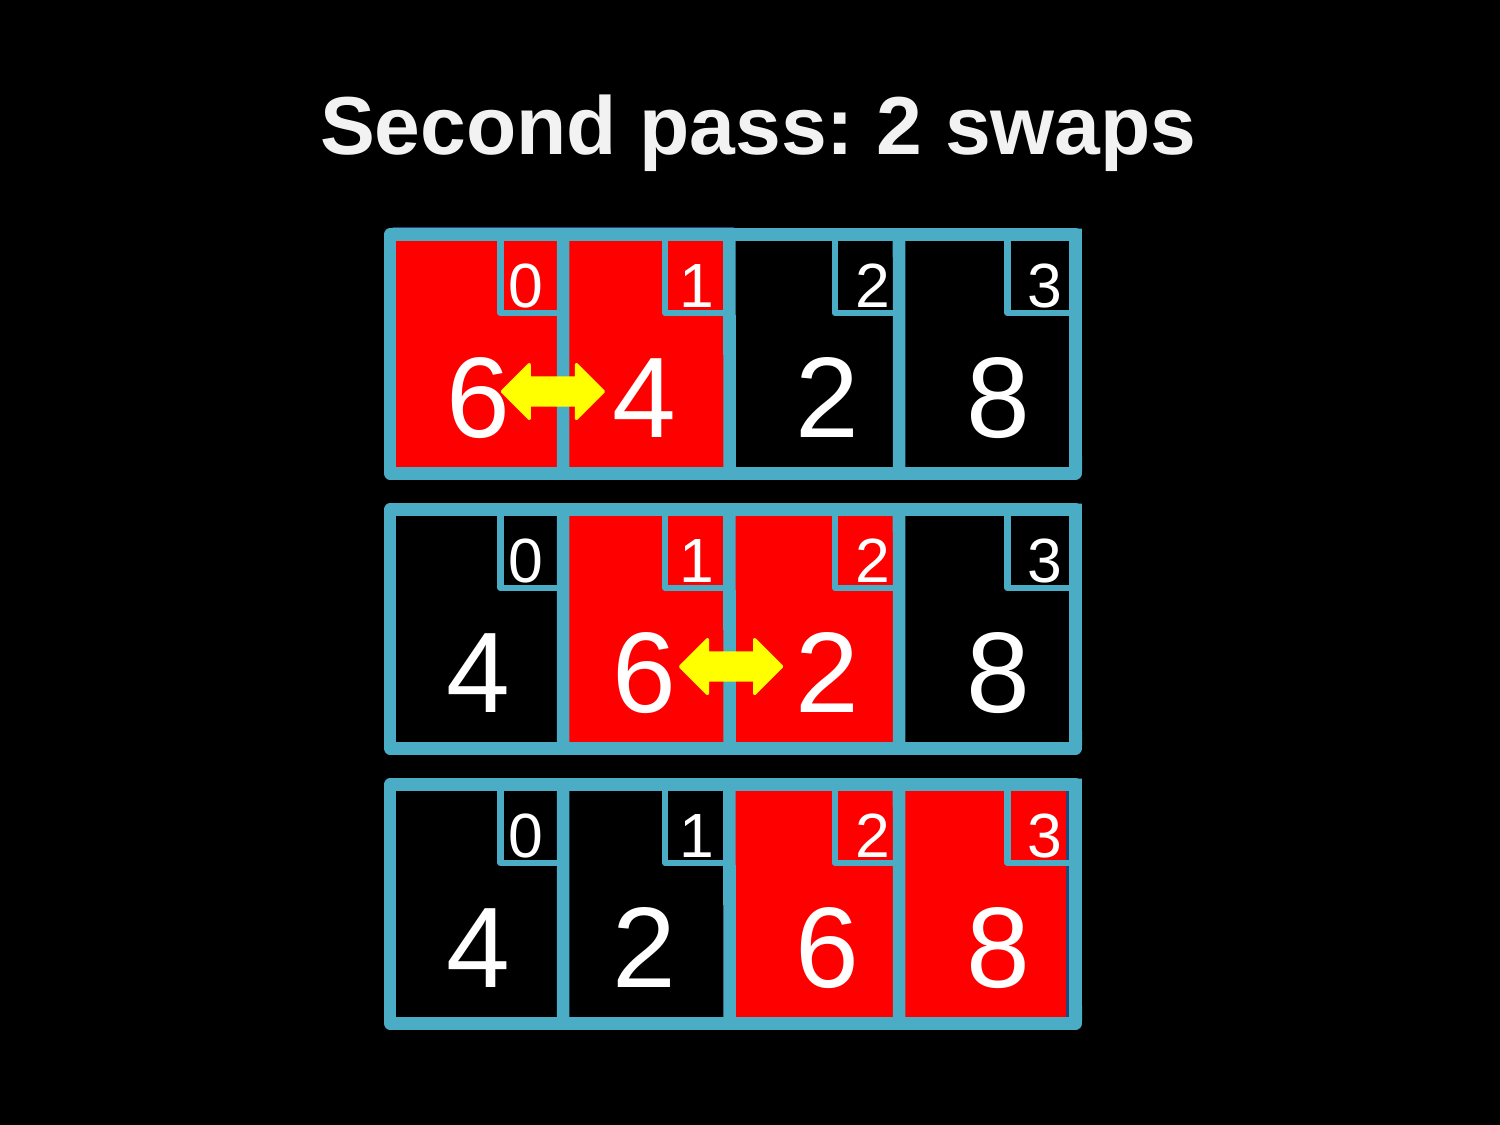

Second pass: 2 swaps
0
1
2
3
6
4
2
8
0
1
2
3
4
6
2
8
0
1
2
3
4
2
6
8